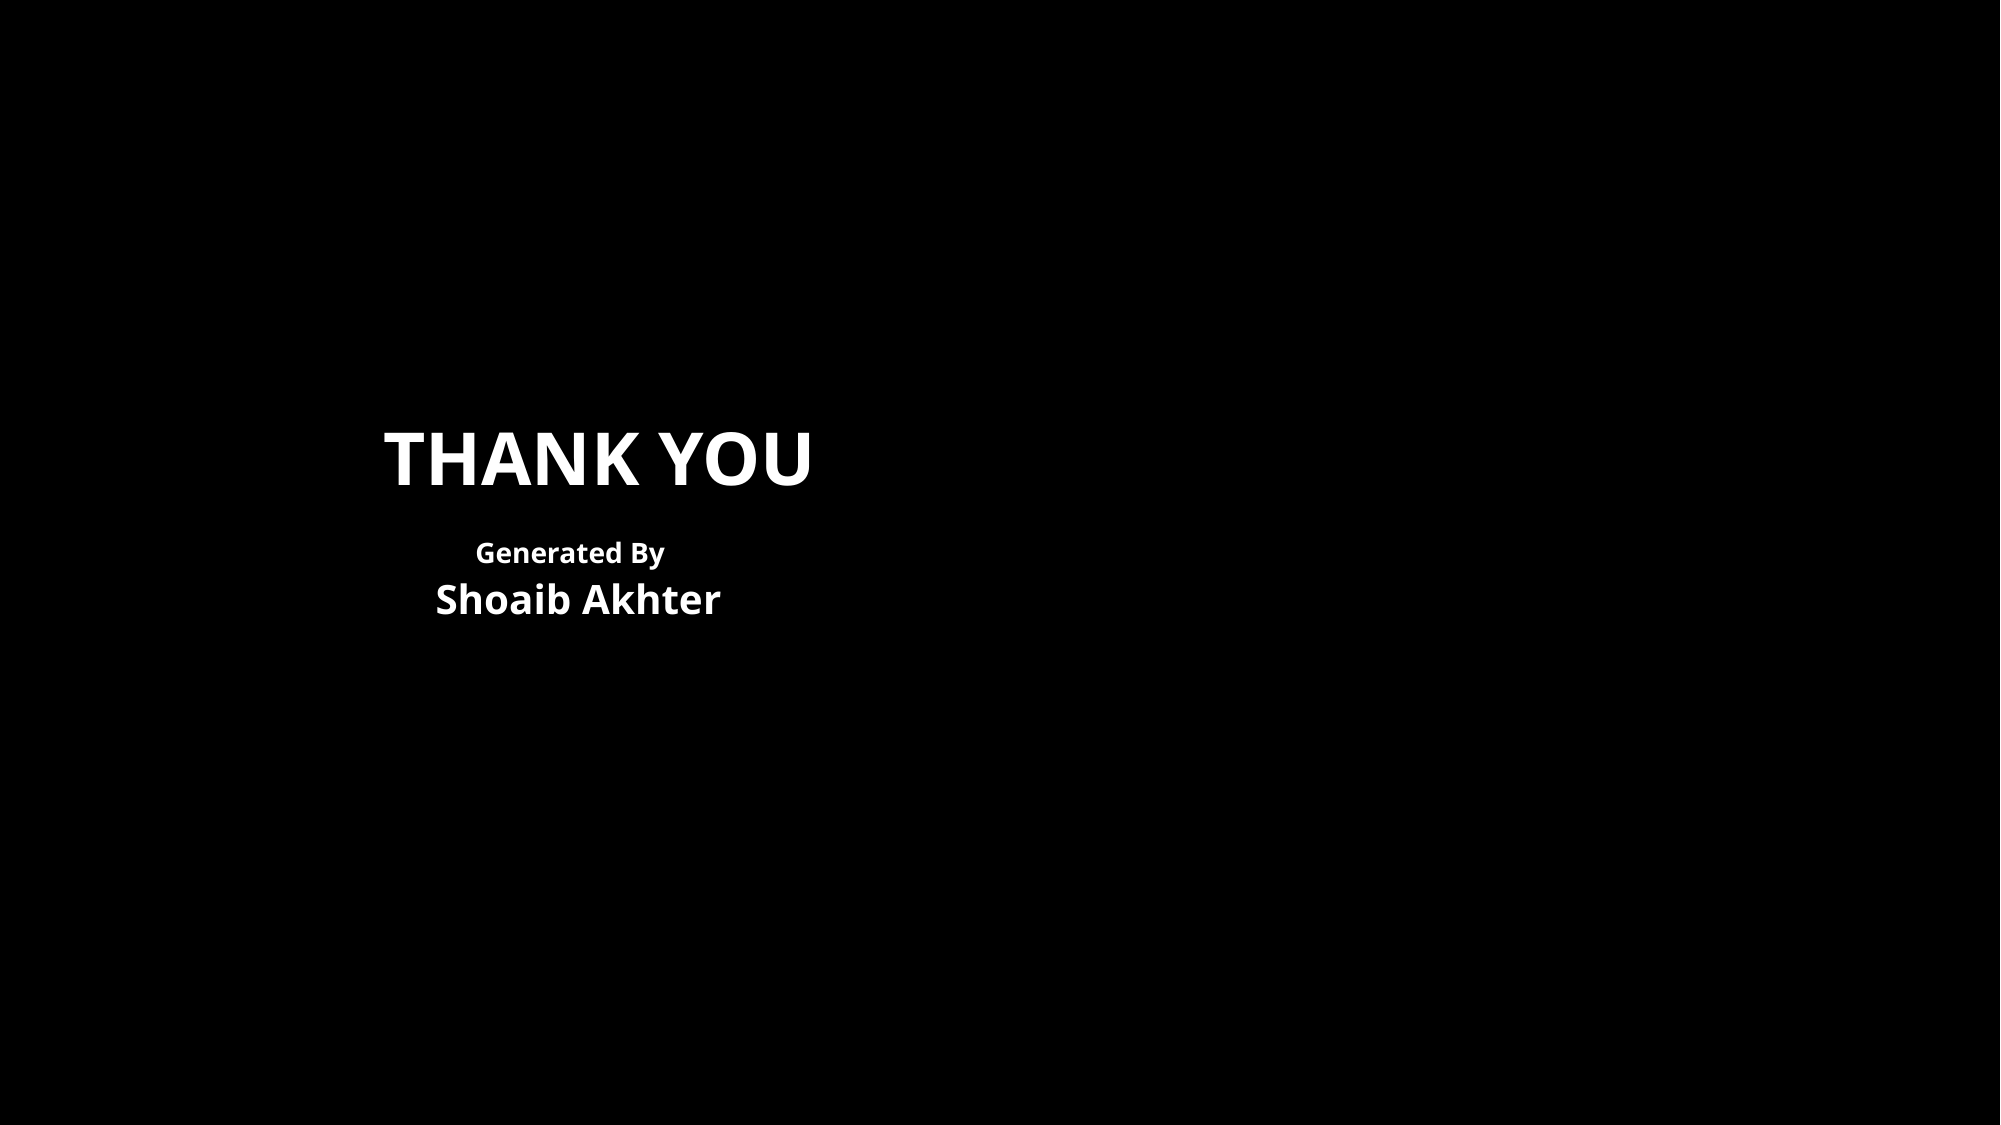

# THANK YOU Generated By Shoaib Akhter